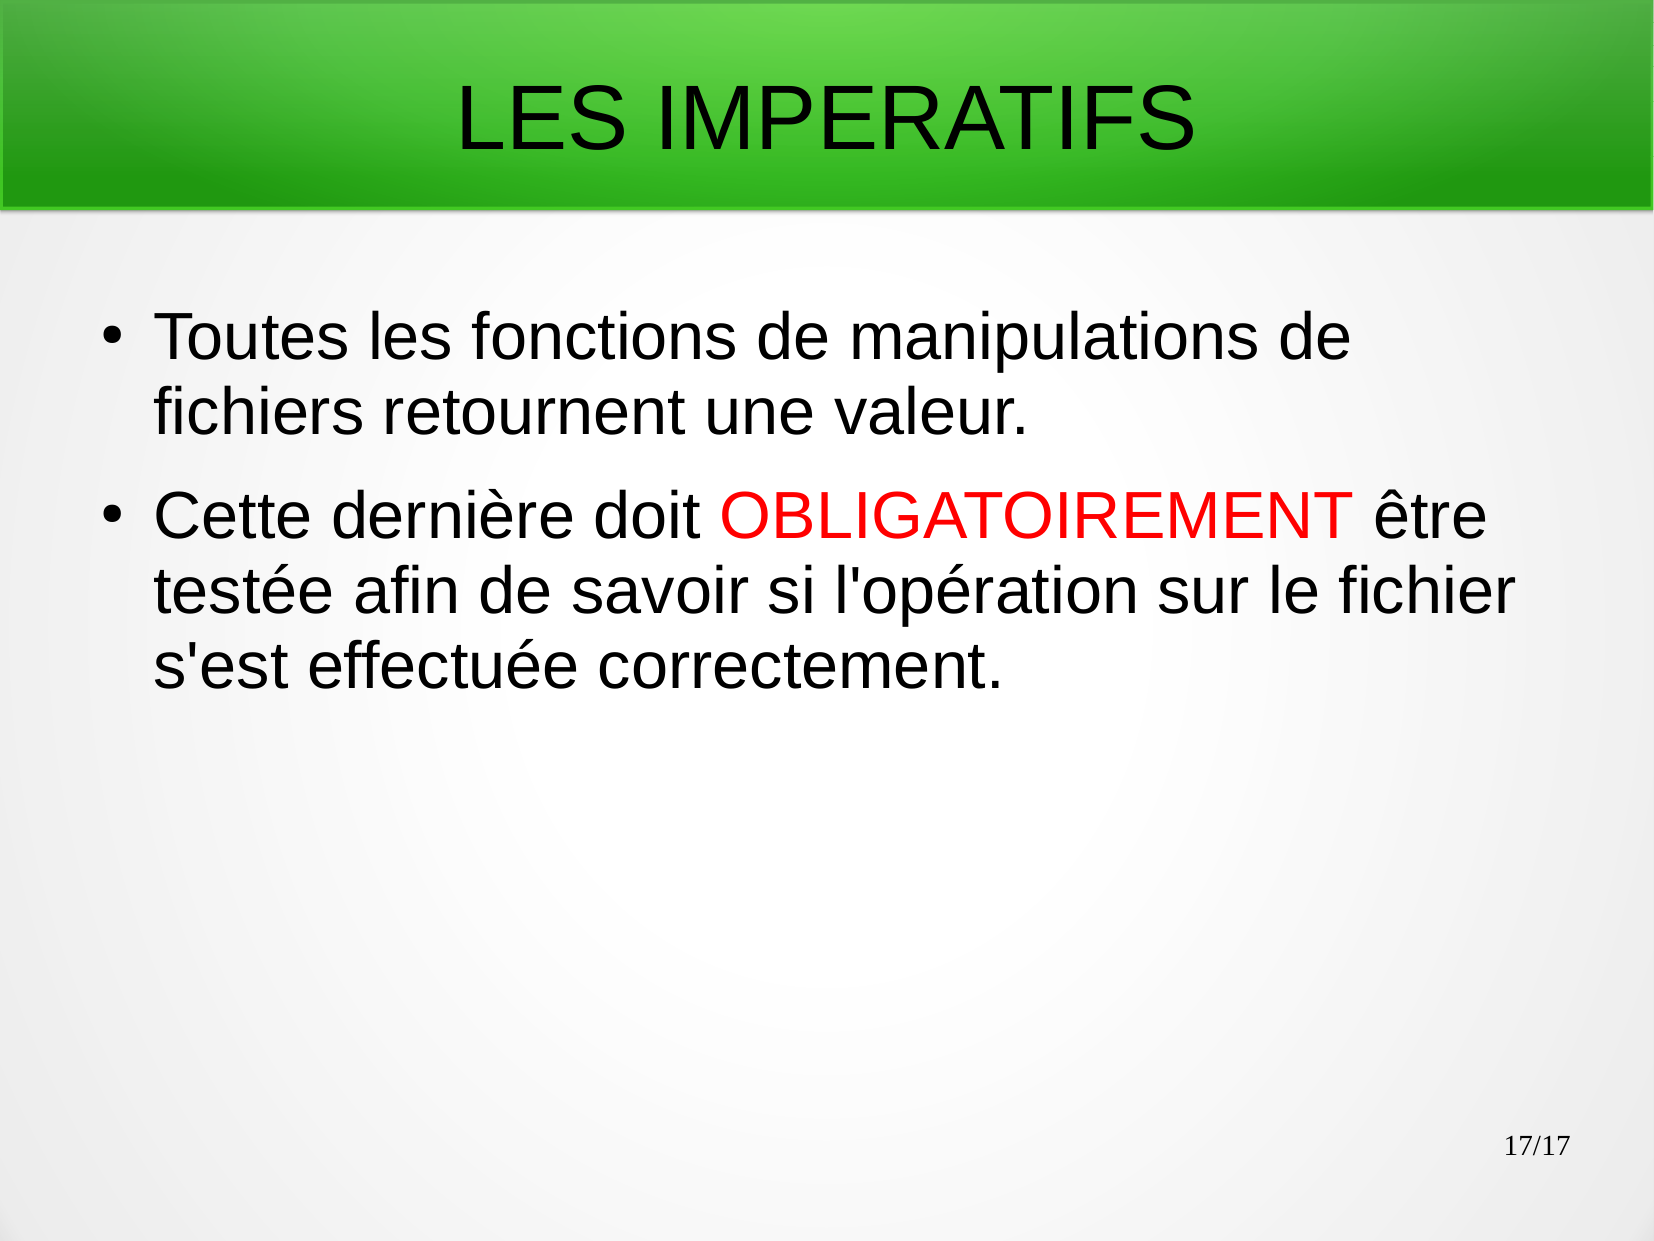

# LES IMPERATIFS
Toutes les fonctions de manipulations de fichiers retournent une valeur.
Cette dernière doit OBLIGATOIREMENT être testée afin de savoir si l'opération sur le fichier s'est effectuée correctement.
17